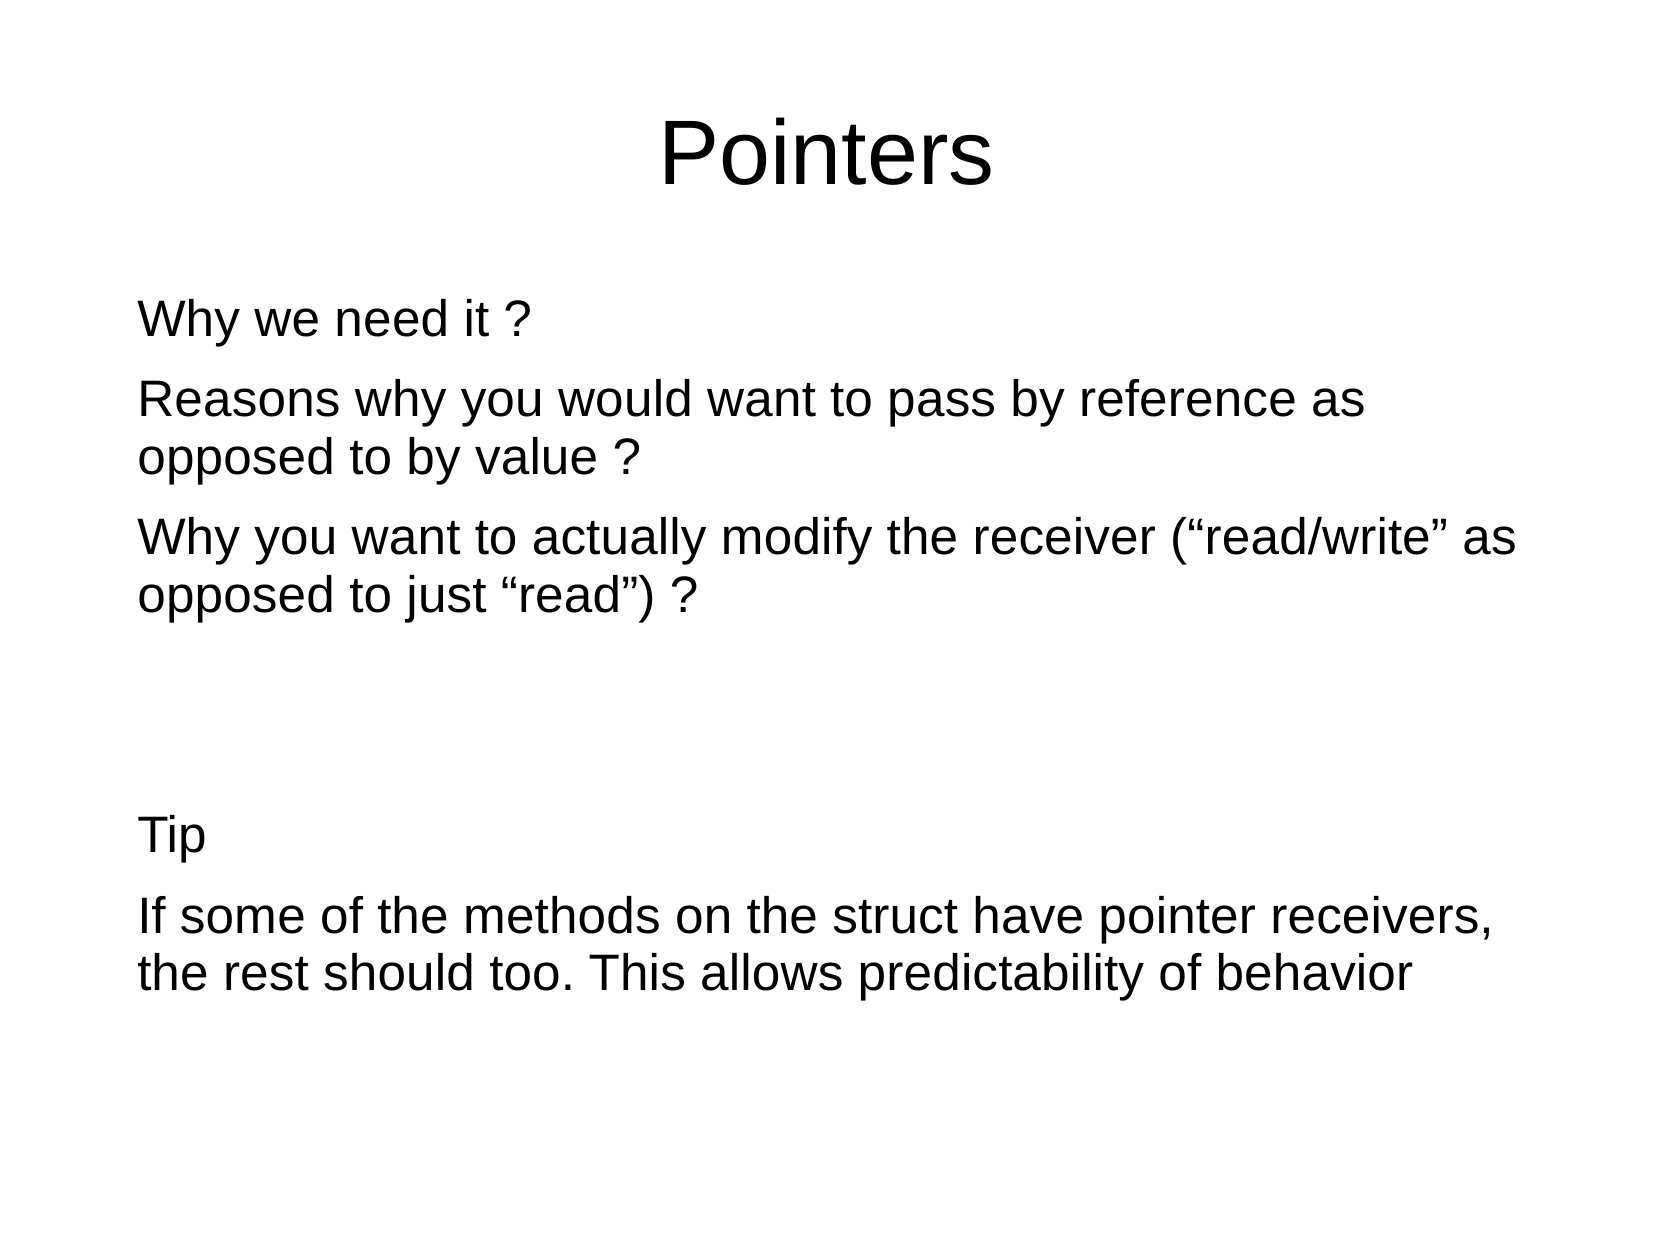

# Pointers
Why we need it ?
Reasons why you would want to pass by reference as opposed to by value ?
Why you want to actually modify the receiver (“read/write” as opposed to just “read”) ?
Tip
If some of the methods on the struct have pointer receivers, the rest should too. This allows predictability of behavior